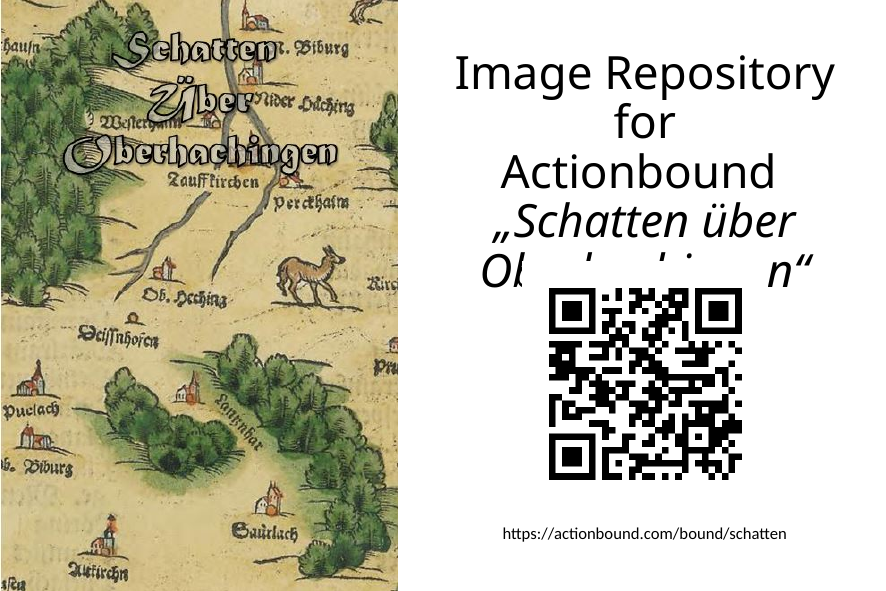

# Image Repository for Actionbound „Schatten über Oberhachingen“
https://actionbound.com/bound/schatten